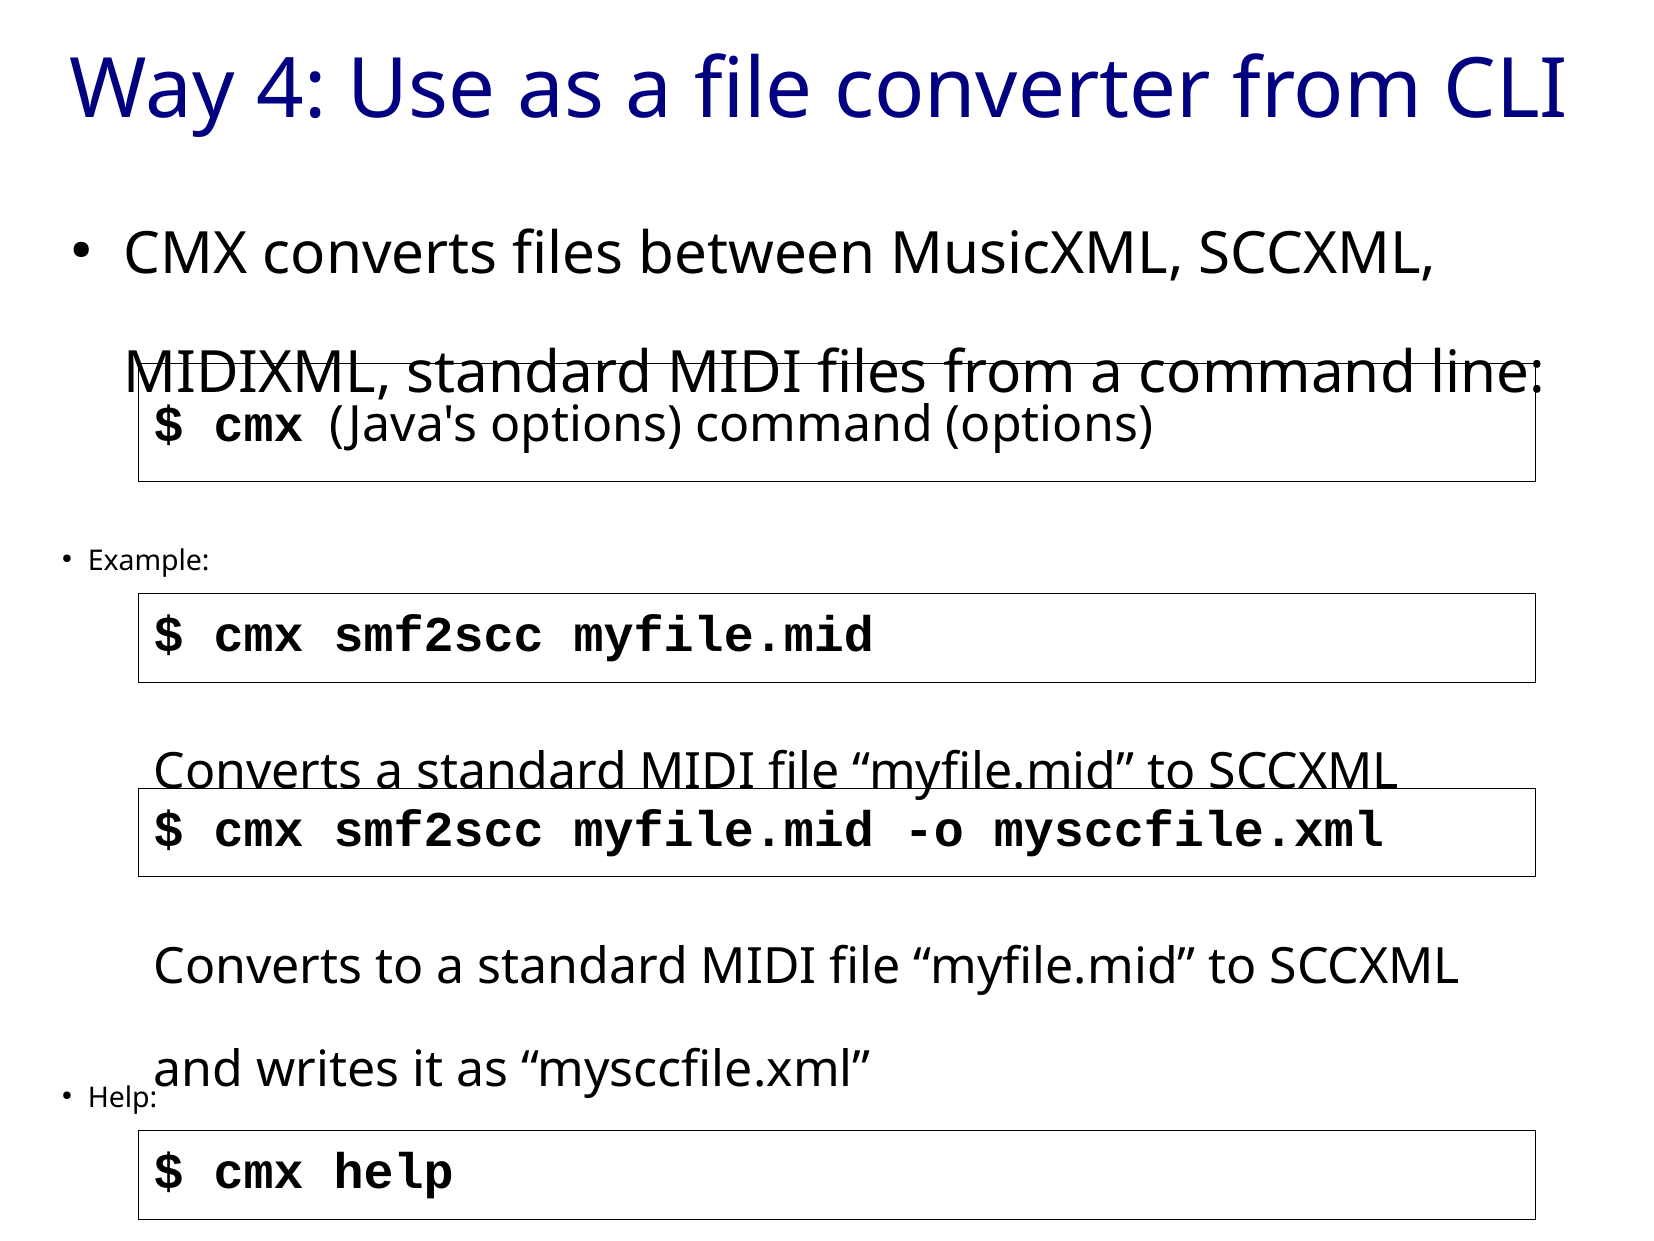

# Way 4: Use as a file converter from CLI
CMX converts files between MusicXML, SCCXML, MIDIXML, standard MIDI files from a command line:
$ cmx (Java's options) command (options)
Example:
$ cmx smf2scc myfile.mid
Converts a standard MIDI file “myfile.mid” to SCCXML
$ cmx smf2scc myfile.mid -o mysccfile.xml
Converts to a standard MIDI file “myfile.mid” to SCCXML
and writes it as “mysccfile.xml”
Help:
$ cmx help